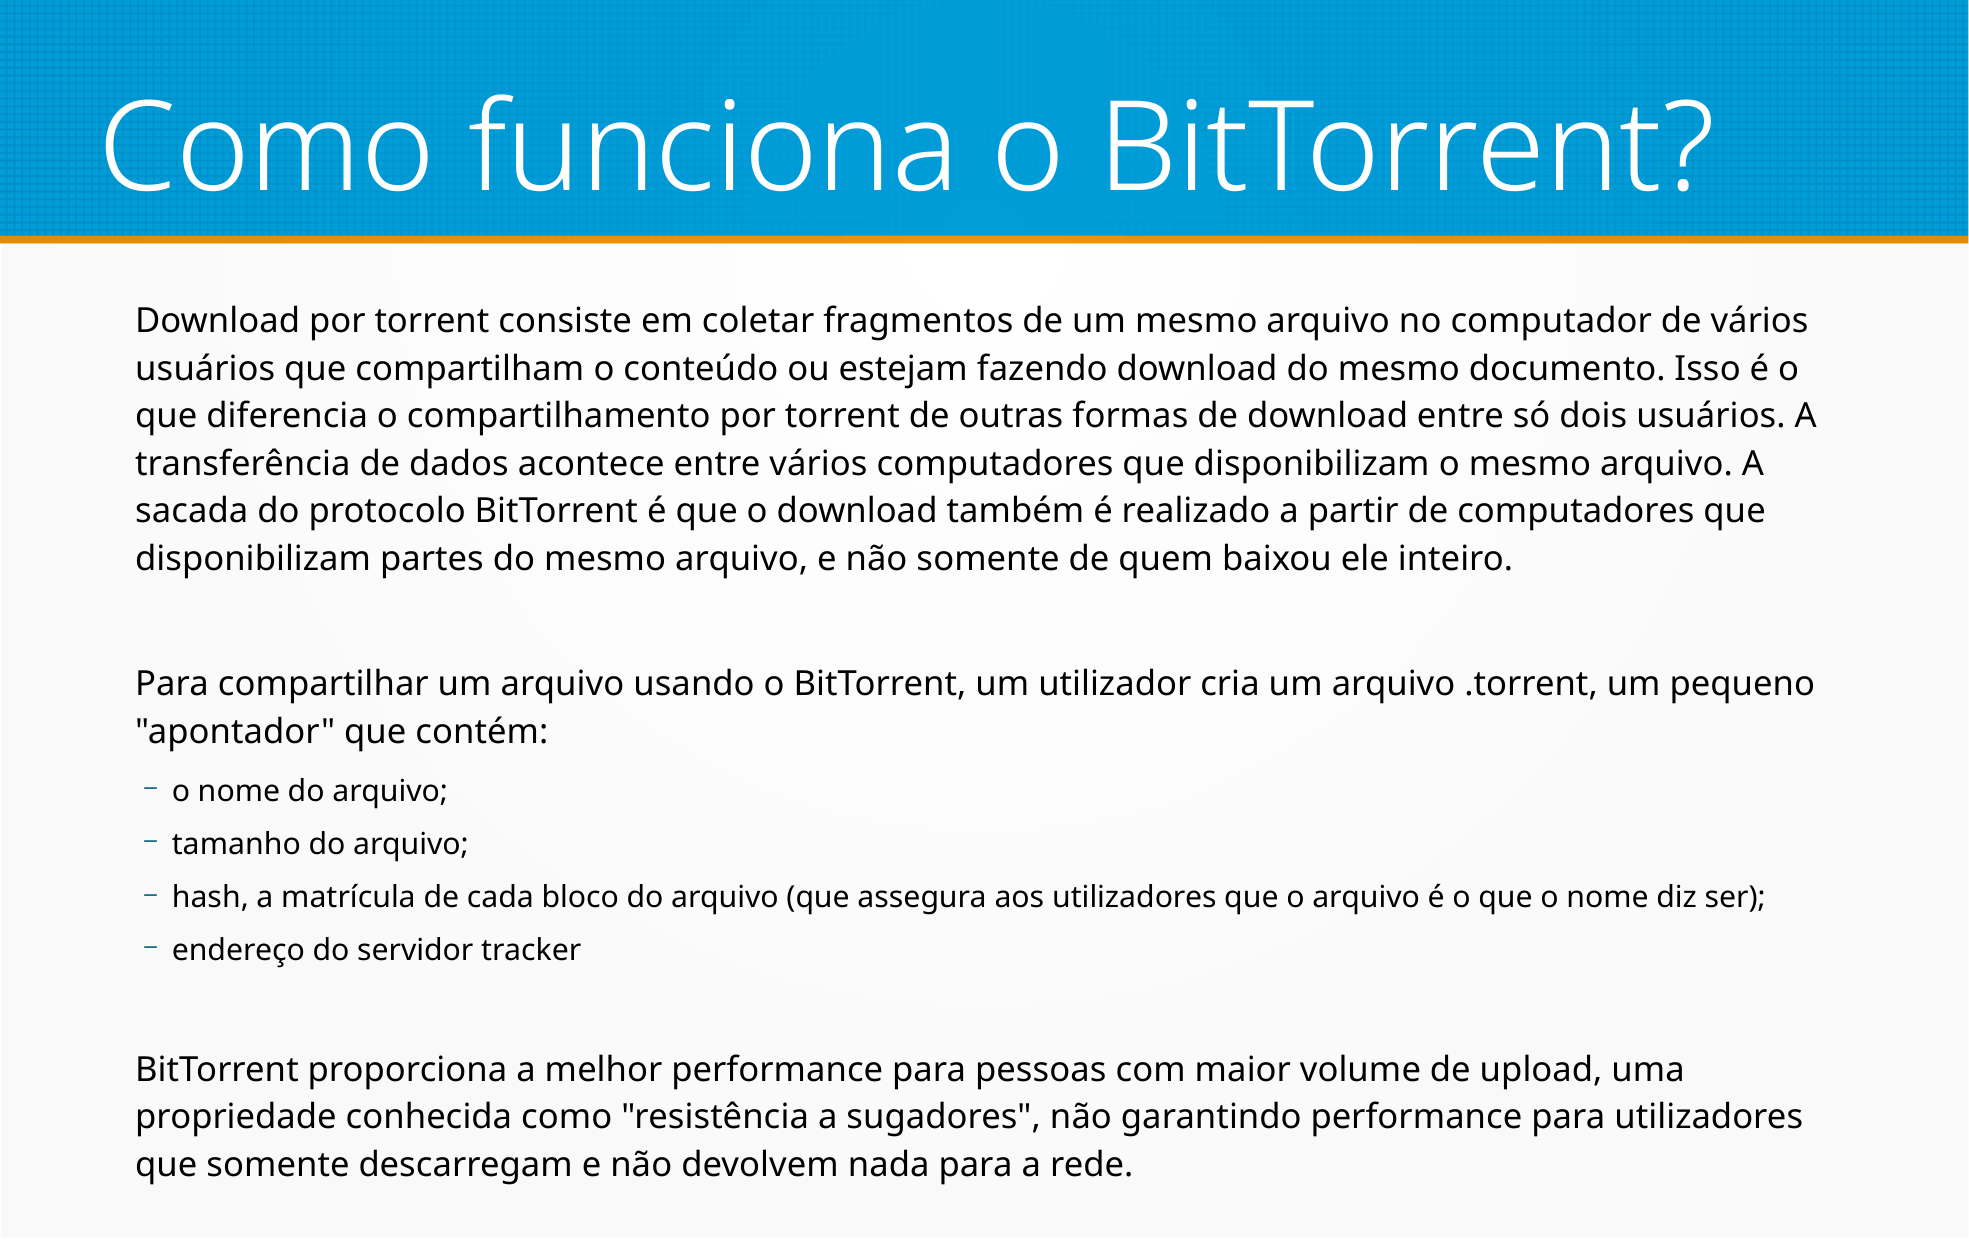

# Como funciona o BitTorrent?
Download por torrent consiste em coletar fragmentos de um mesmo arquivo no computador de vários usuários que compartilham o conteúdo ou estejam fazendo download do mesmo documento. Isso é o que diferencia o compartilhamento por torrent de outras formas de download entre só dois usuários. A transferência de dados acontece entre vários computadores que disponibilizam o mesmo arquivo. A sacada do protocolo BitTorrent é que o download também é realizado a partir de computadores que disponibilizam partes do mesmo arquivo, e não somente de quem baixou ele inteiro.
Para compartilhar um arquivo usando o BitTorrent, um utilizador cria um arquivo .torrent, um pequeno "apontador" que contém:
o nome do arquivo;
tamanho do arquivo;
hash, a matrícula de cada bloco do arquivo (que assegura aos utilizadores que o arquivo é o que o nome diz ser);
endereço do servidor tracker
BitTorrent proporciona a melhor performance para pessoas com maior volume de upload, uma propriedade conhecida como "resistência a sugadores", não garantindo performance para utilizadores que somente descarregam e não devolvem nada para a rede.